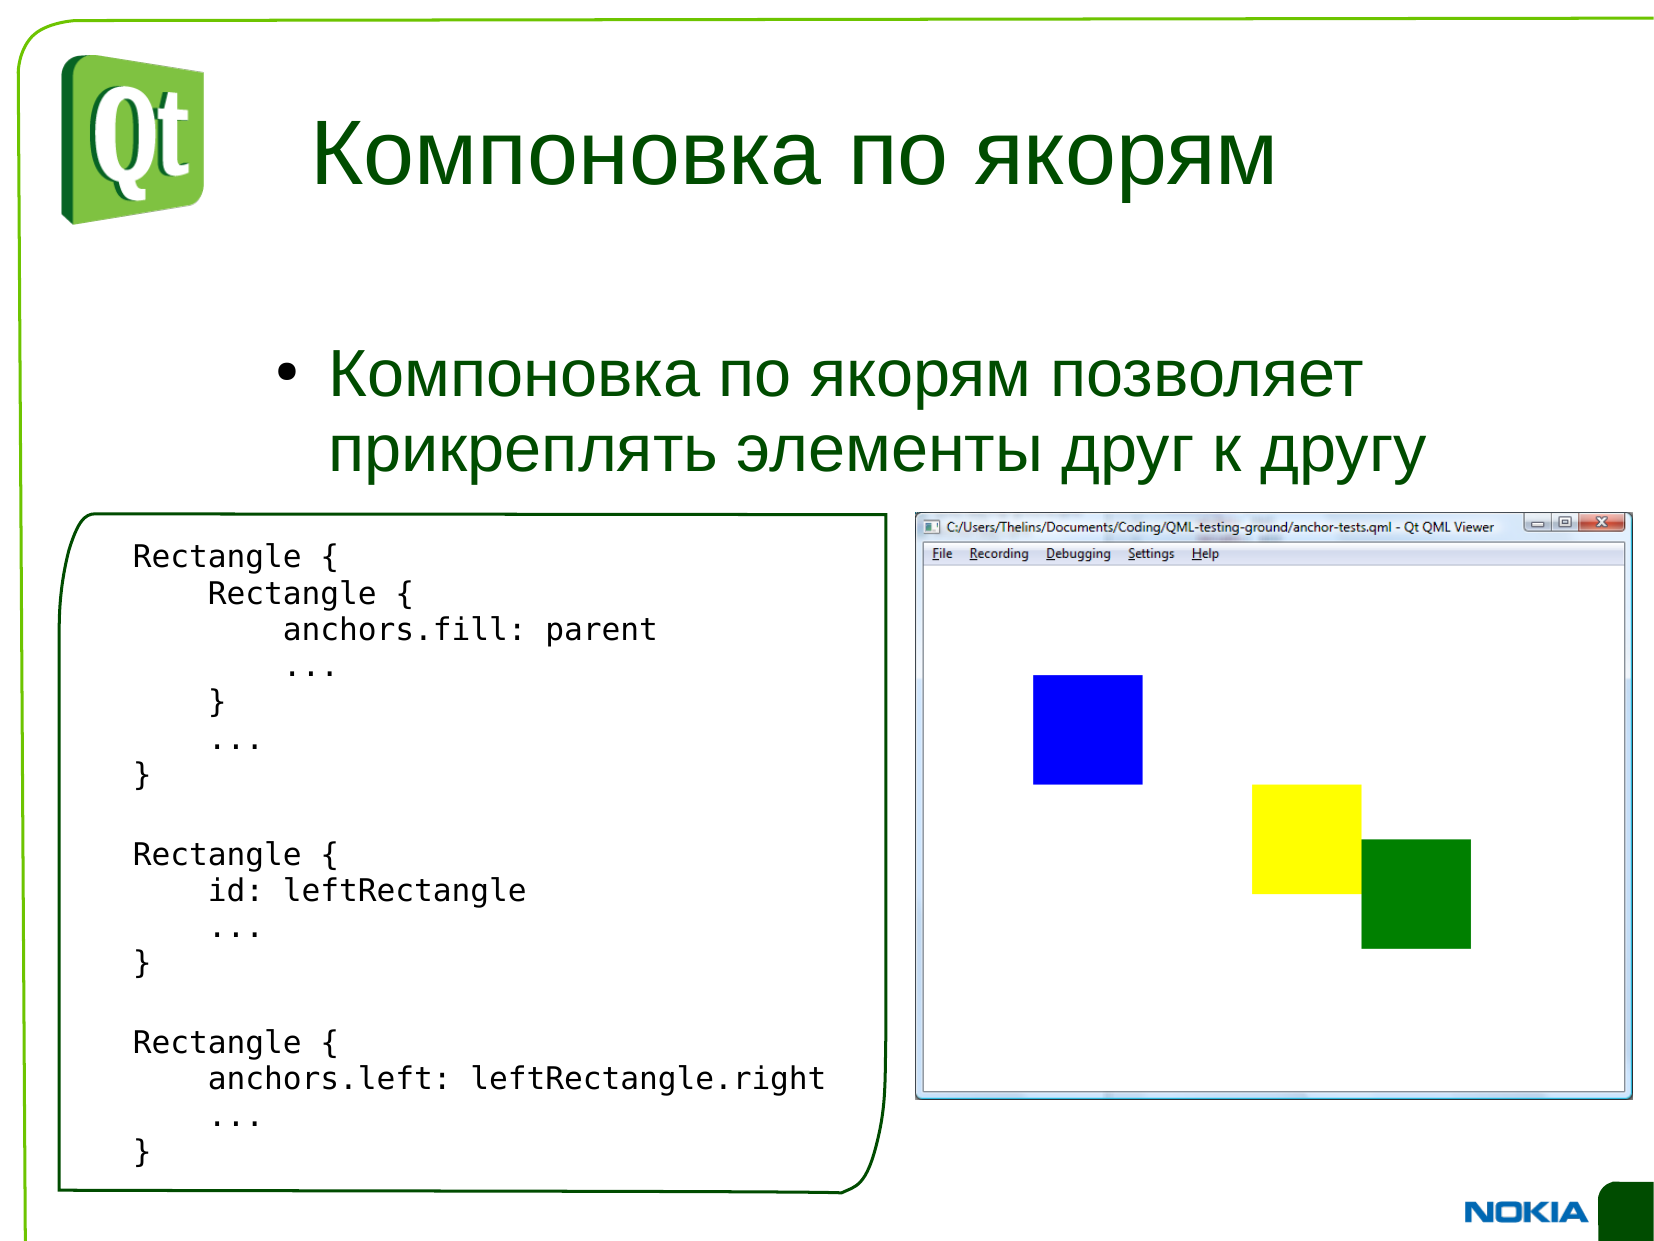

# Компоновка по якорям
Компоновка по якорям позволяет прикреплять элементы друг к другу
Rectangle {
 Rectangle {
 anchors.fill: parent
 ...
 }
 ...
}
Rectangle {
 id: leftRectangle
 ...
}
Rectangle {
 anchors.left: leftRectangle.right
 ...
}